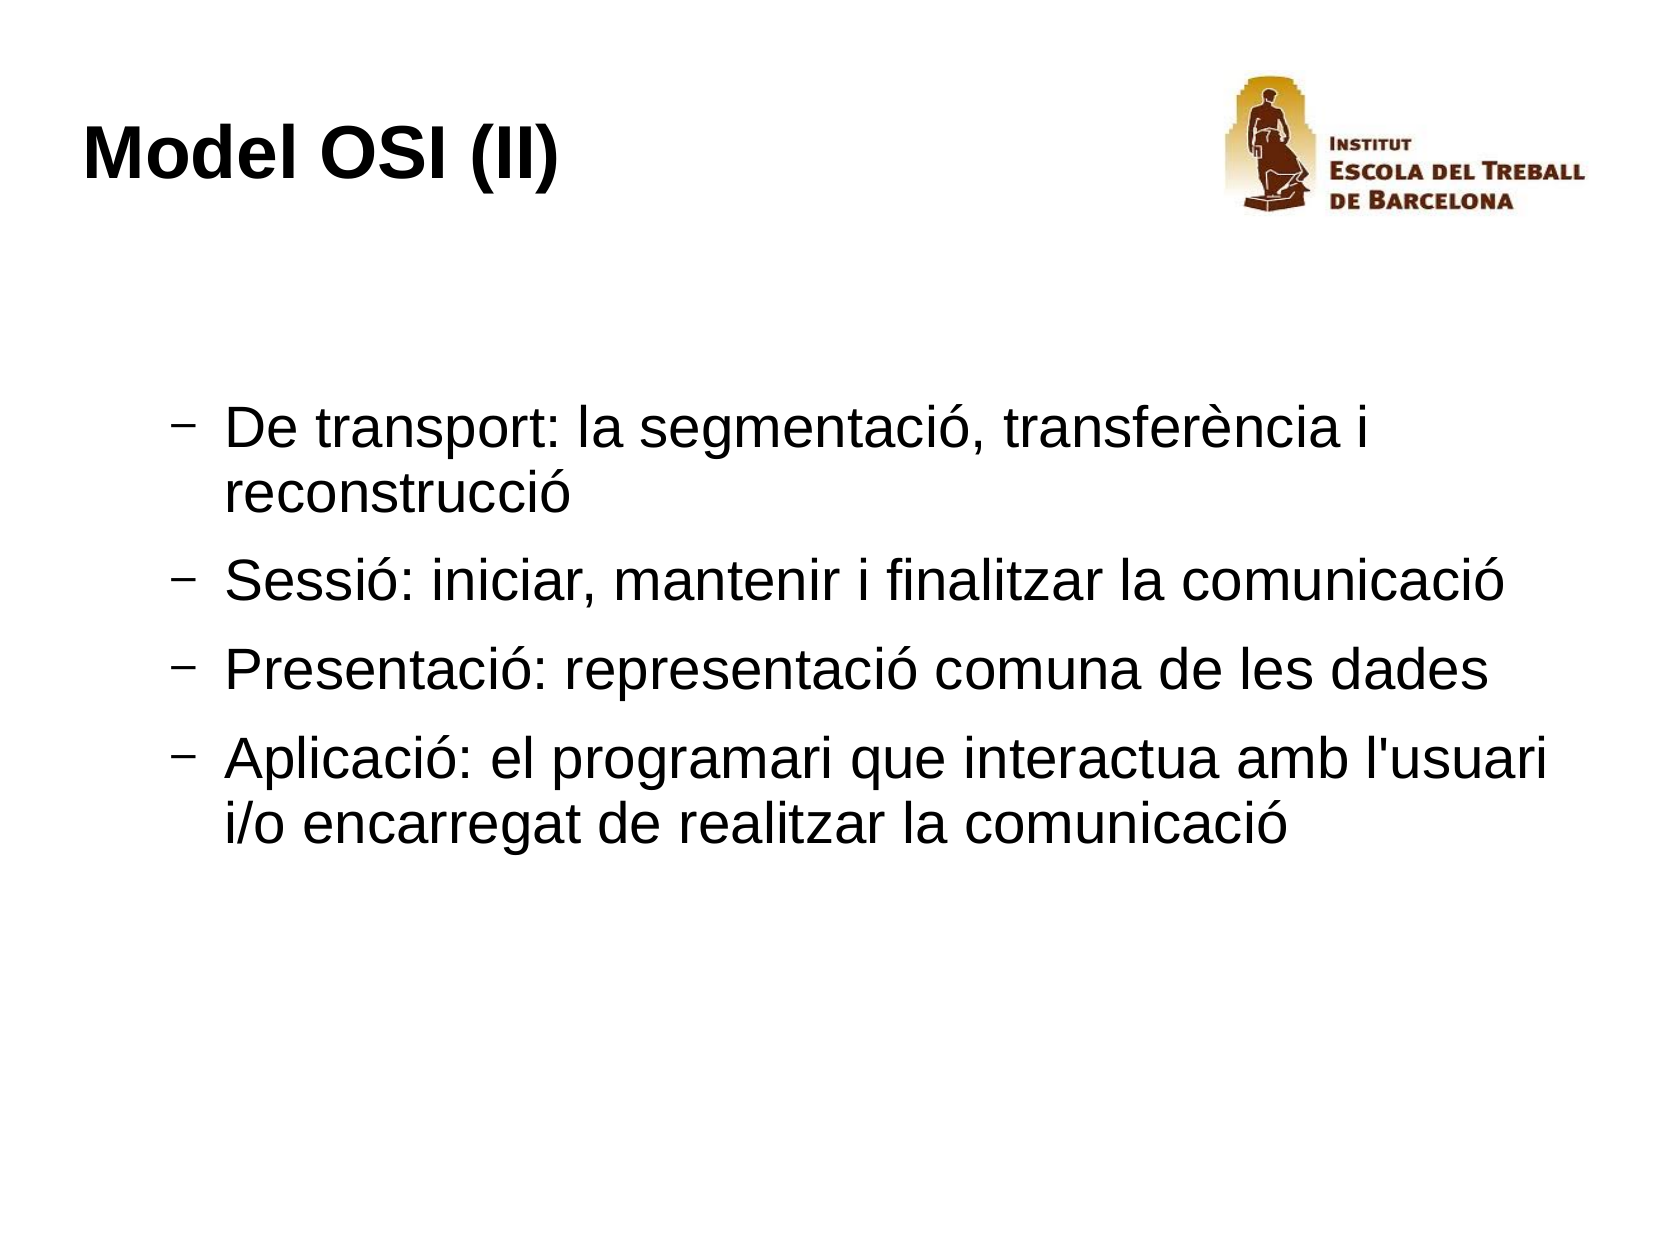

# Model OSI (II)
De transport: la segmentació, transferència i reconstrucció
Sessió: iniciar, mantenir i finalitzar la comunicació
Presentació: representació comuna de les dades
Aplicació: el programari que interactua amb l'usuari i/o encarregat de realitzar la comunicació